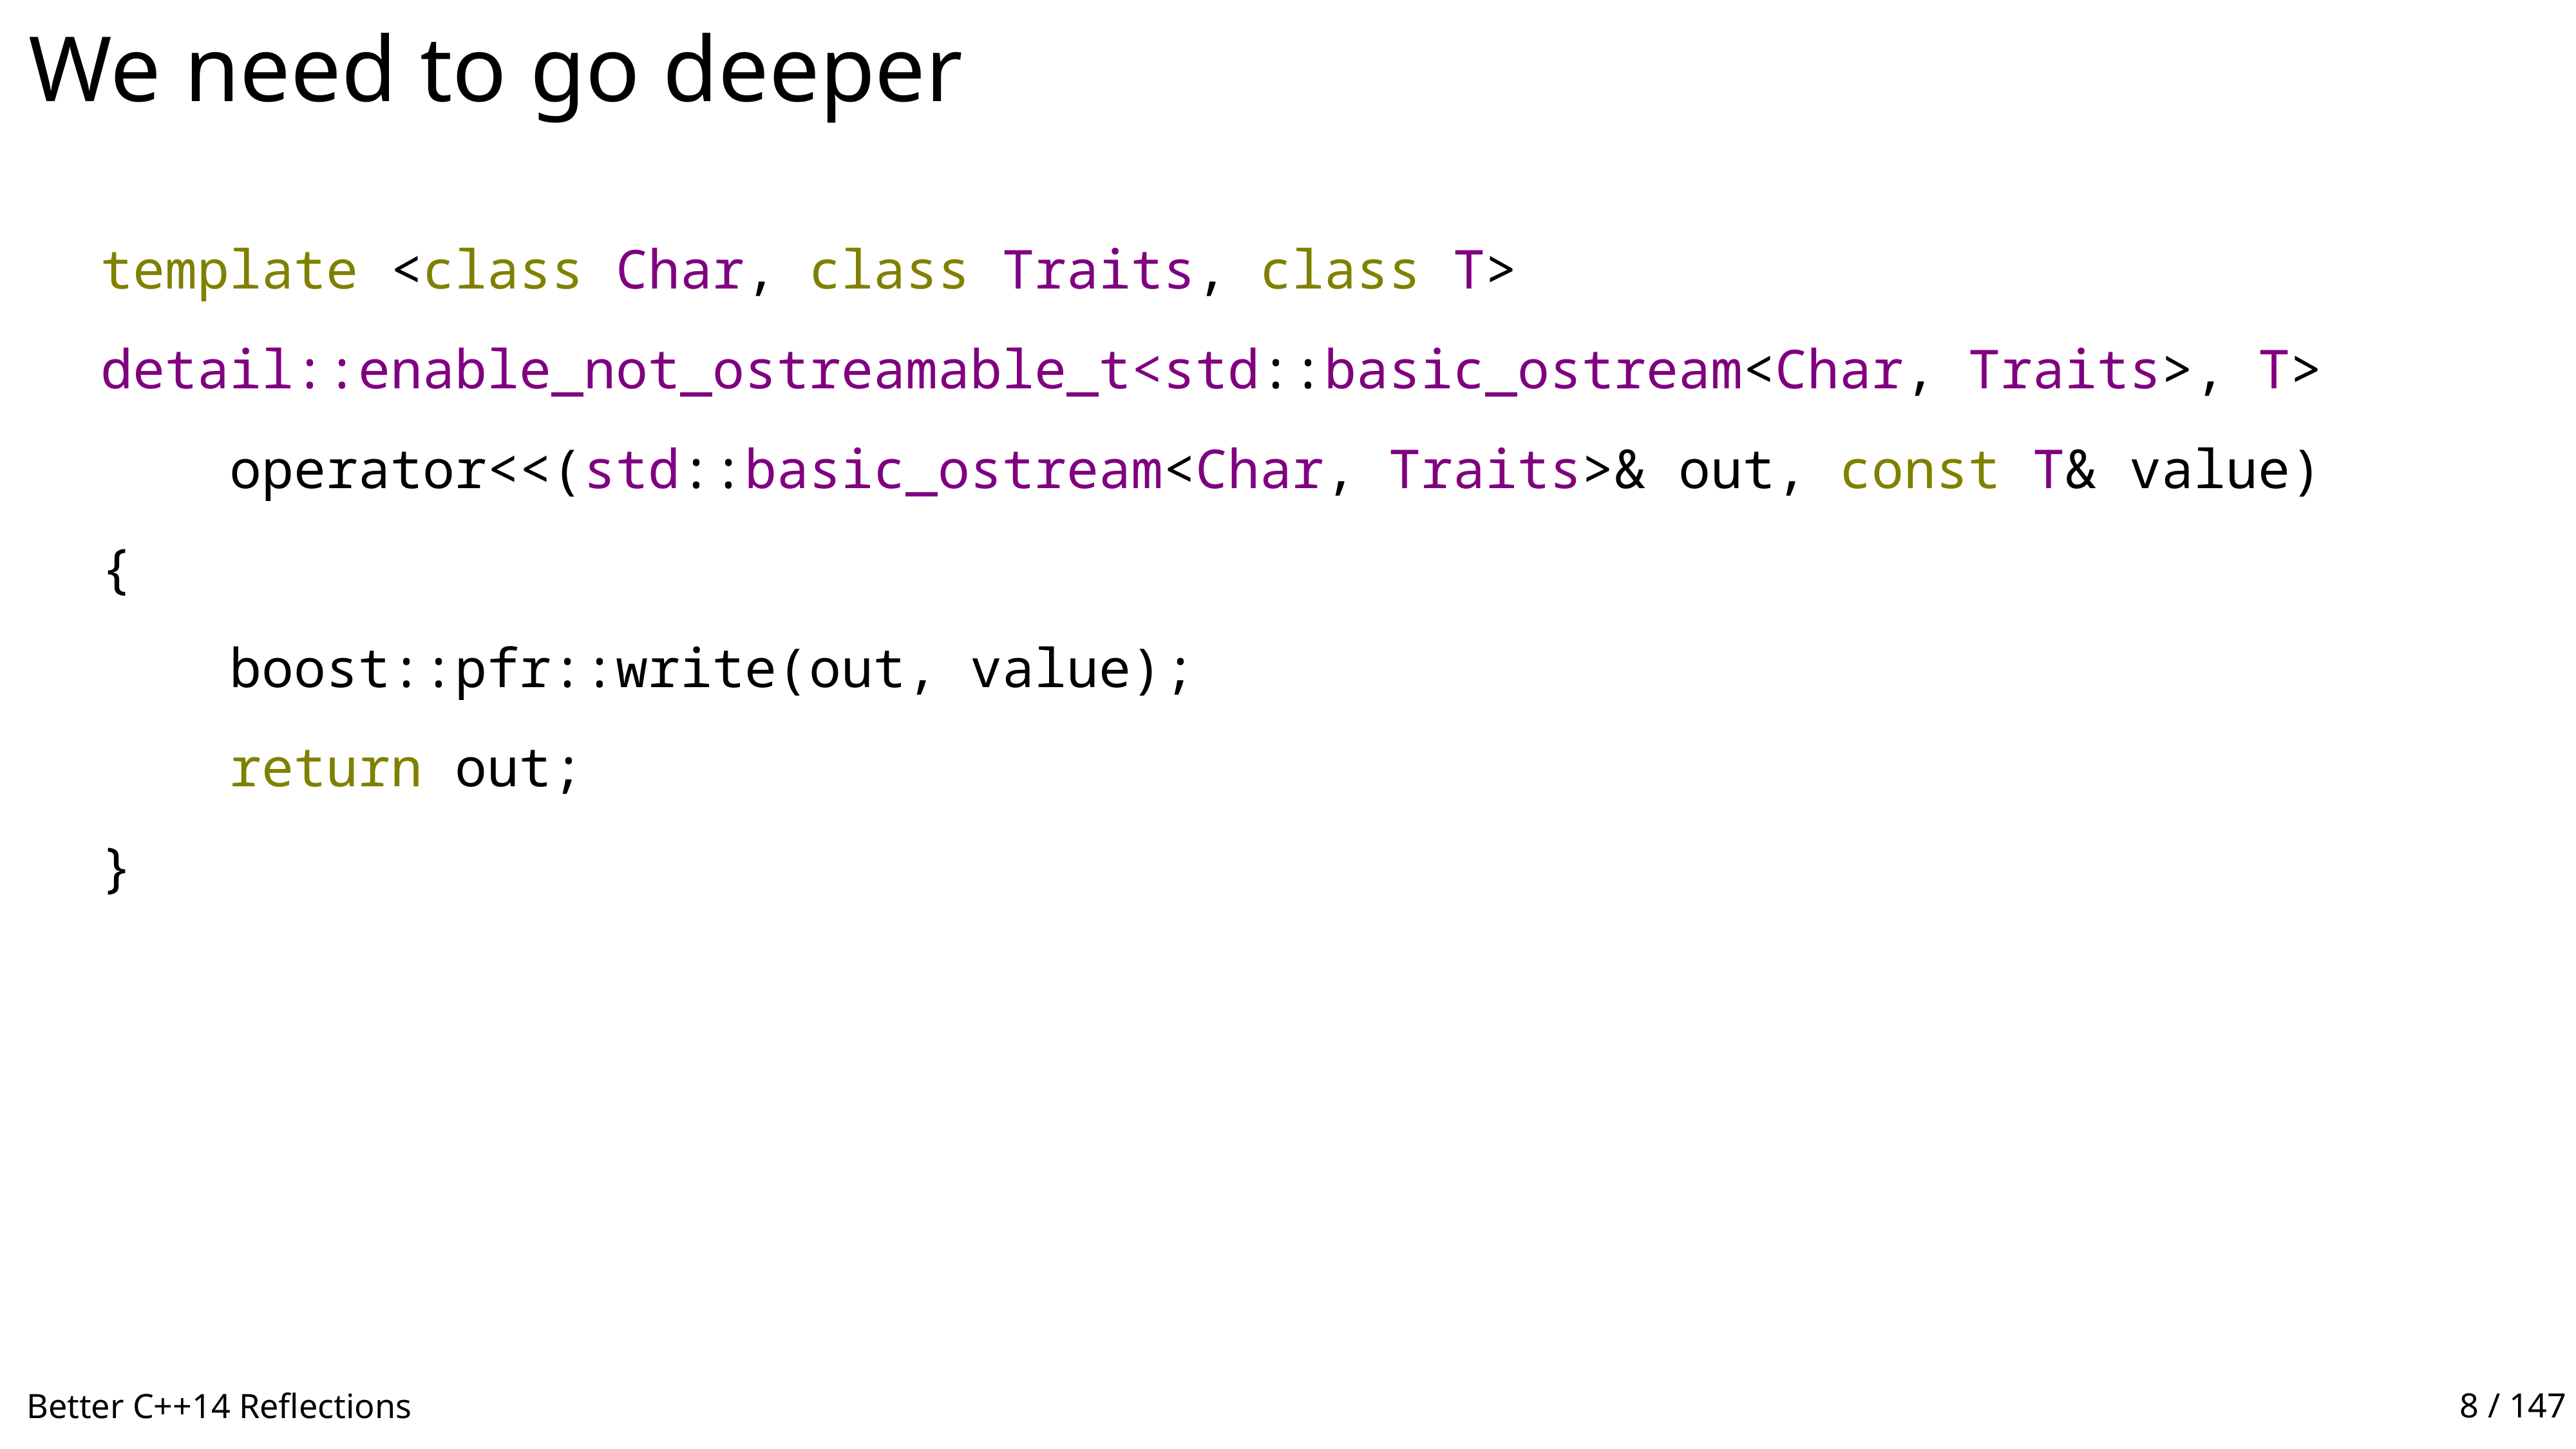

# We need to go deeper
template <class Char, class Traits, class T>
detail::enable_not_ostreamable_t<std::basic_ostream<Char, Traits>, T>
 operator<<(std::basic_ostream<Char, Traits>& out, const T& value)
{
 boost::pfr::write(out, value);
 return out;
}
Better C++14 Reflections